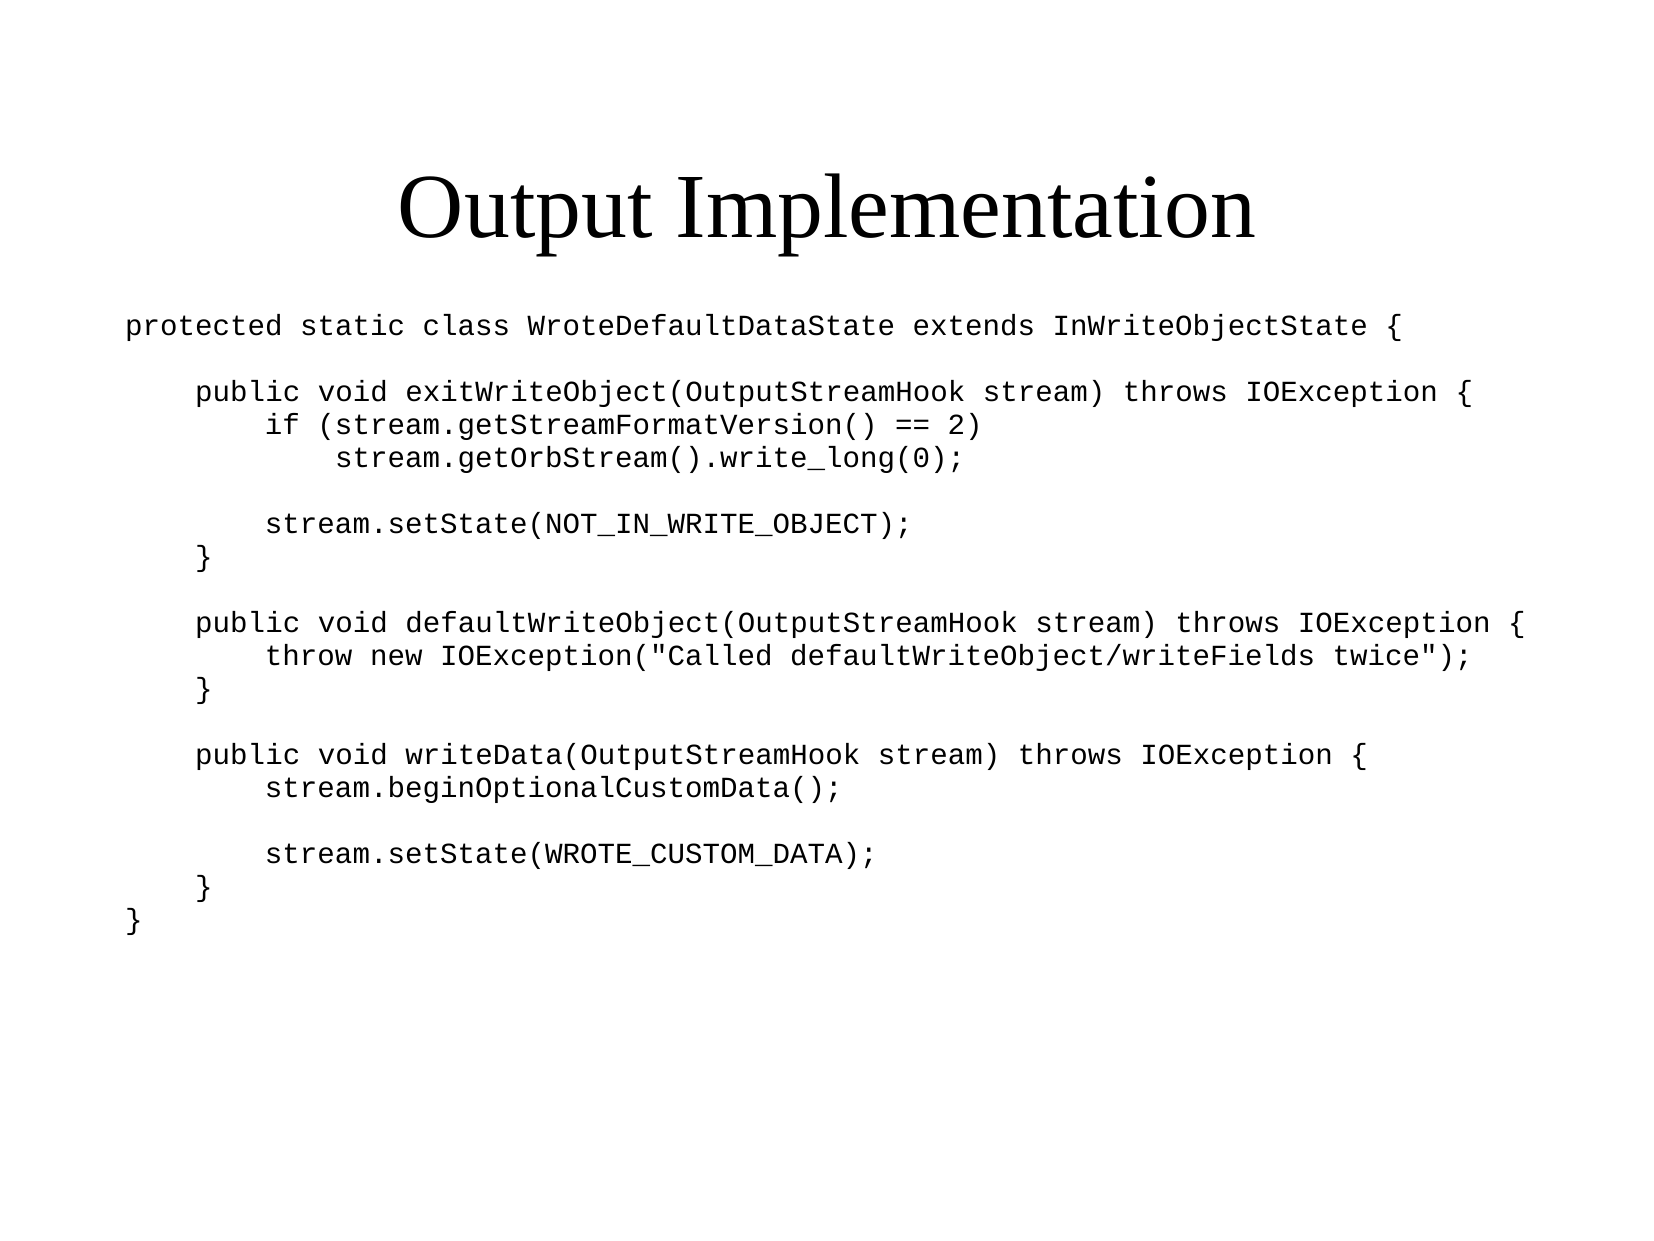

# Output Implementation
 protected static class WroteDefaultDataState extends InWriteObjectState {
 public void exitWriteObject(OutputStreamHook stream) throws IOException {
 if (stream.getStreamFormatVersion() == 2)
 stream.getOrbStream().write_long(0);
 stream.setState(NOT_IN_WRITE_OBJECT);
 }
 public void defaultWriteObject(OutputStreamHook stream) throws IOException {
 throw new IOException("Called defaultWriteObject/writeFields twice");
 }
 public void writeData(OutputStreamHook stream) throws IOException {
 stream.beginOptionalCustomData();
 stream.setState(WROTE_CUSTOM_DATA);
 }
 }